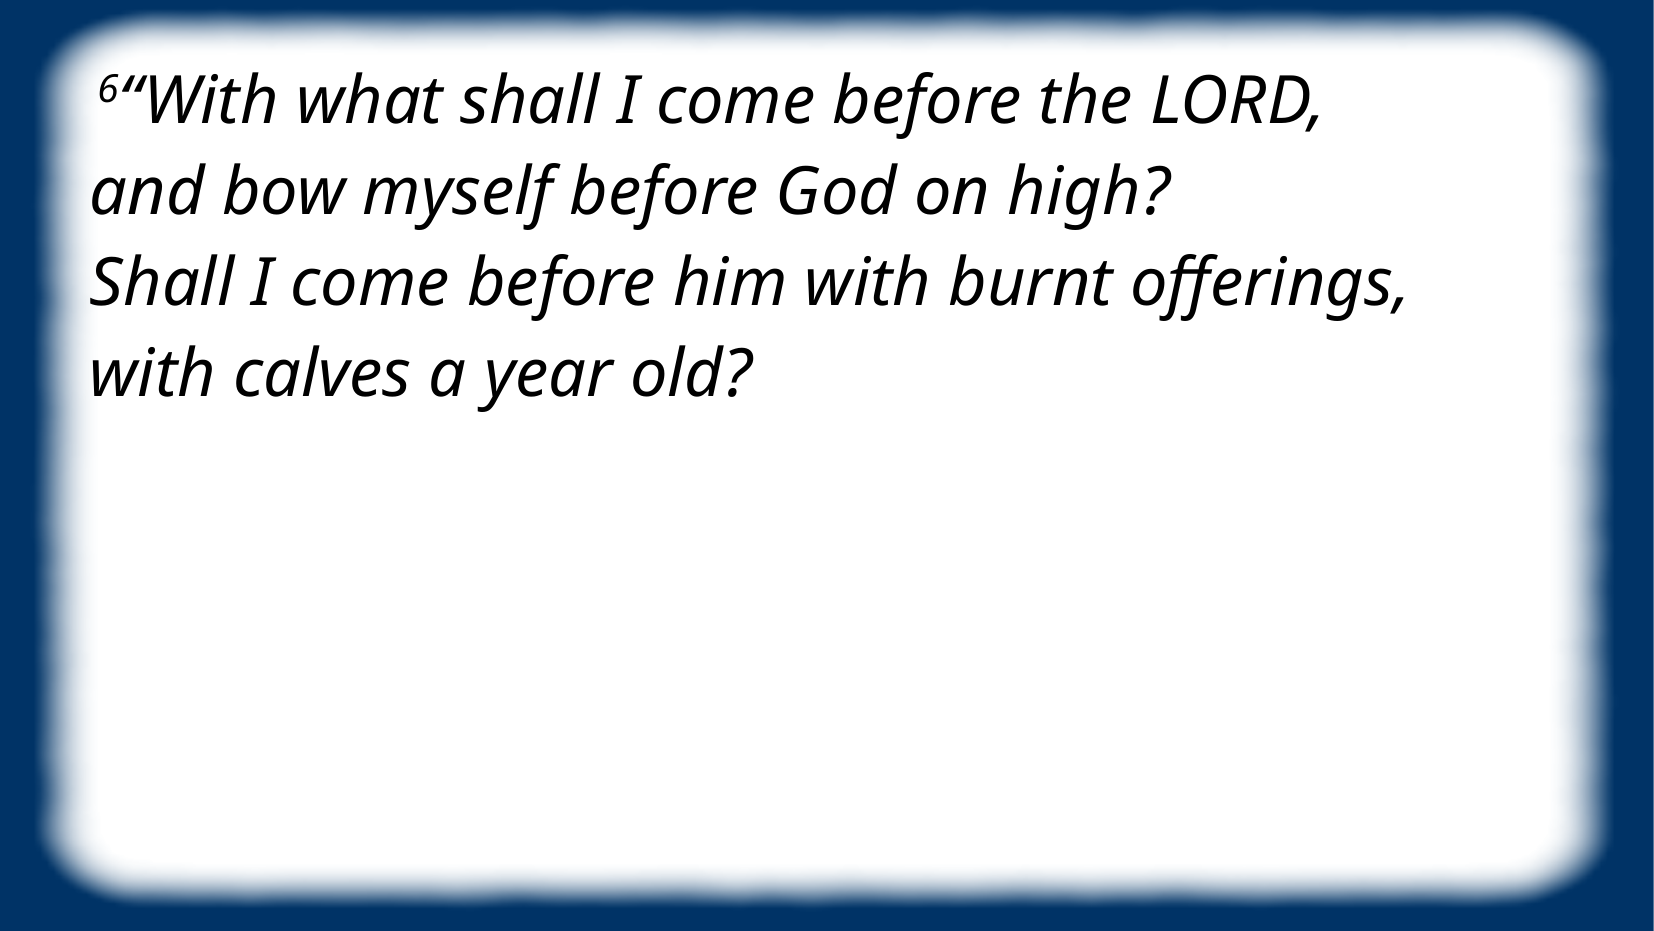

6“With what shall I come before the LORD,
and bow myself before God on high?
Shall I come before him with burnt offerings,
with calves a year old?